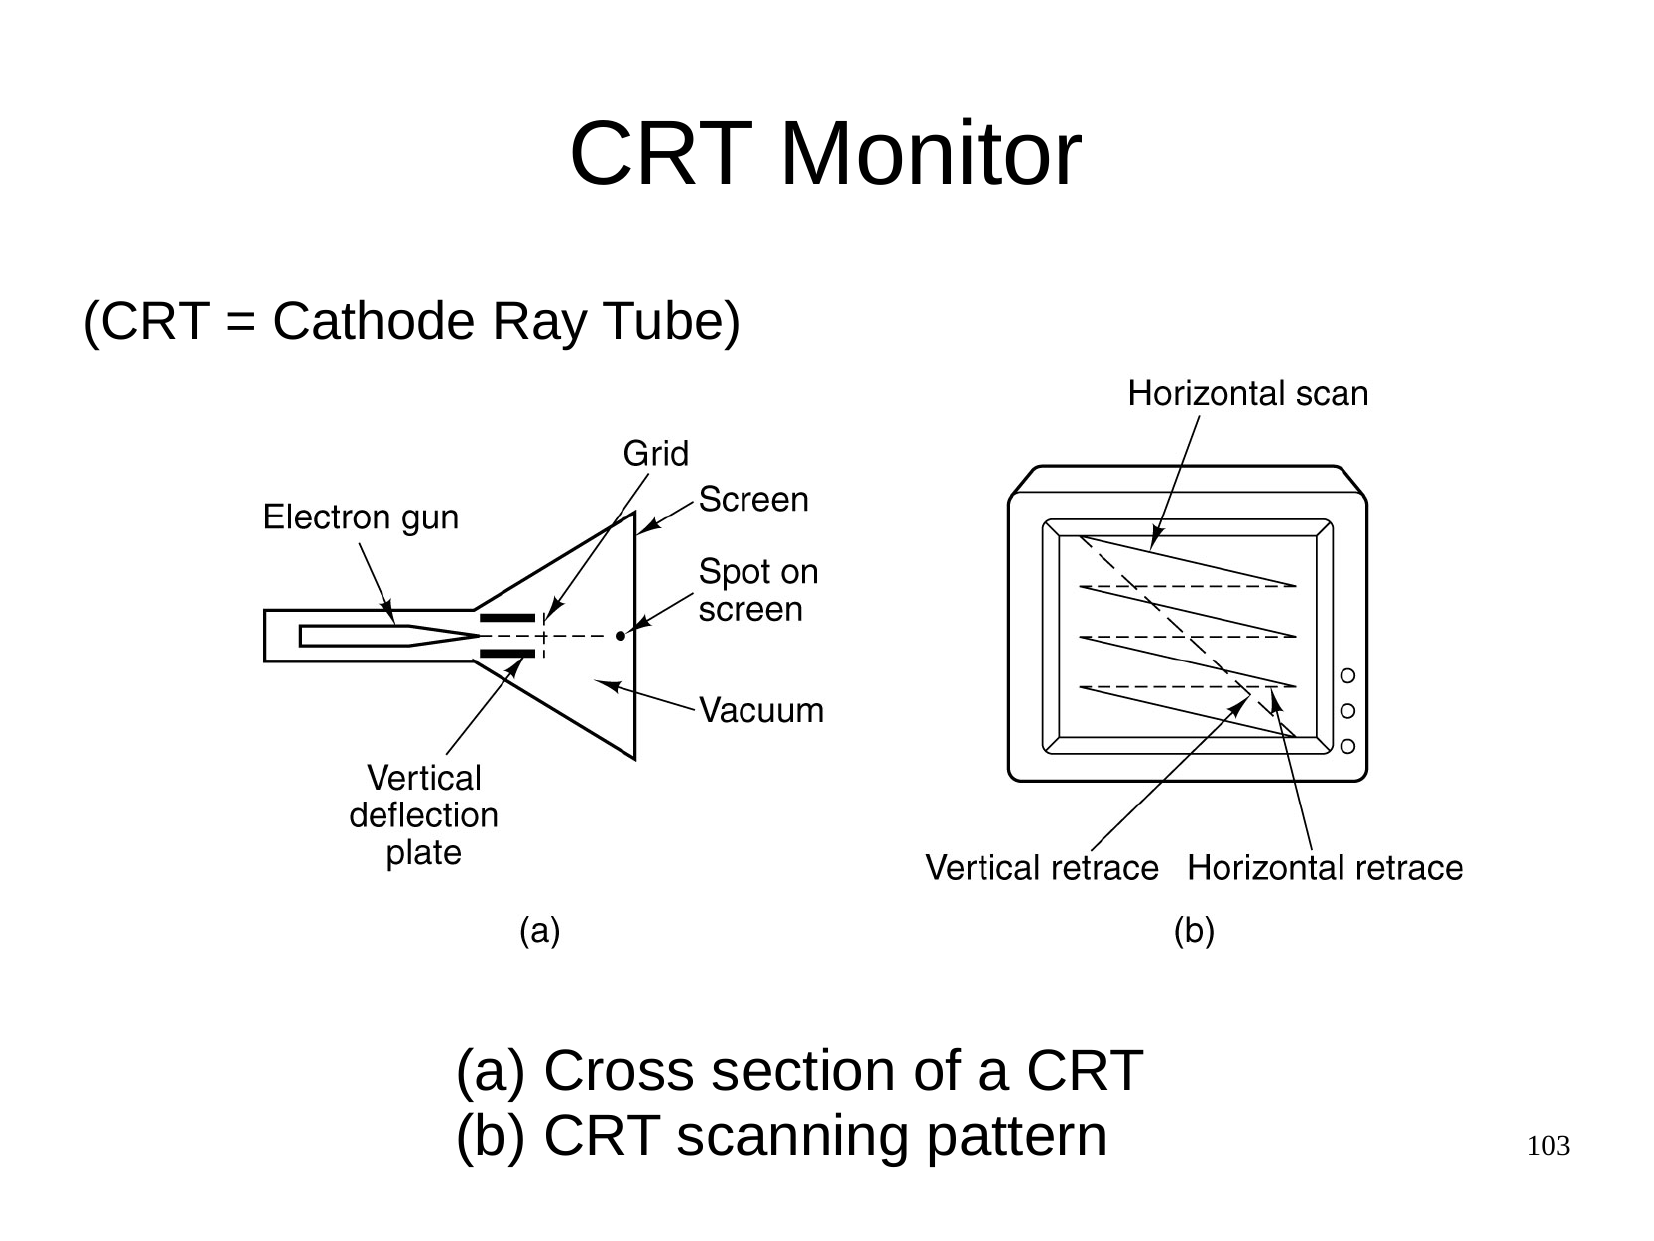

# CRT Monitor
(CRT = Cathode Ray Tube)
(a) Cross section of a CRT
(b) CRT scanning pattern
103